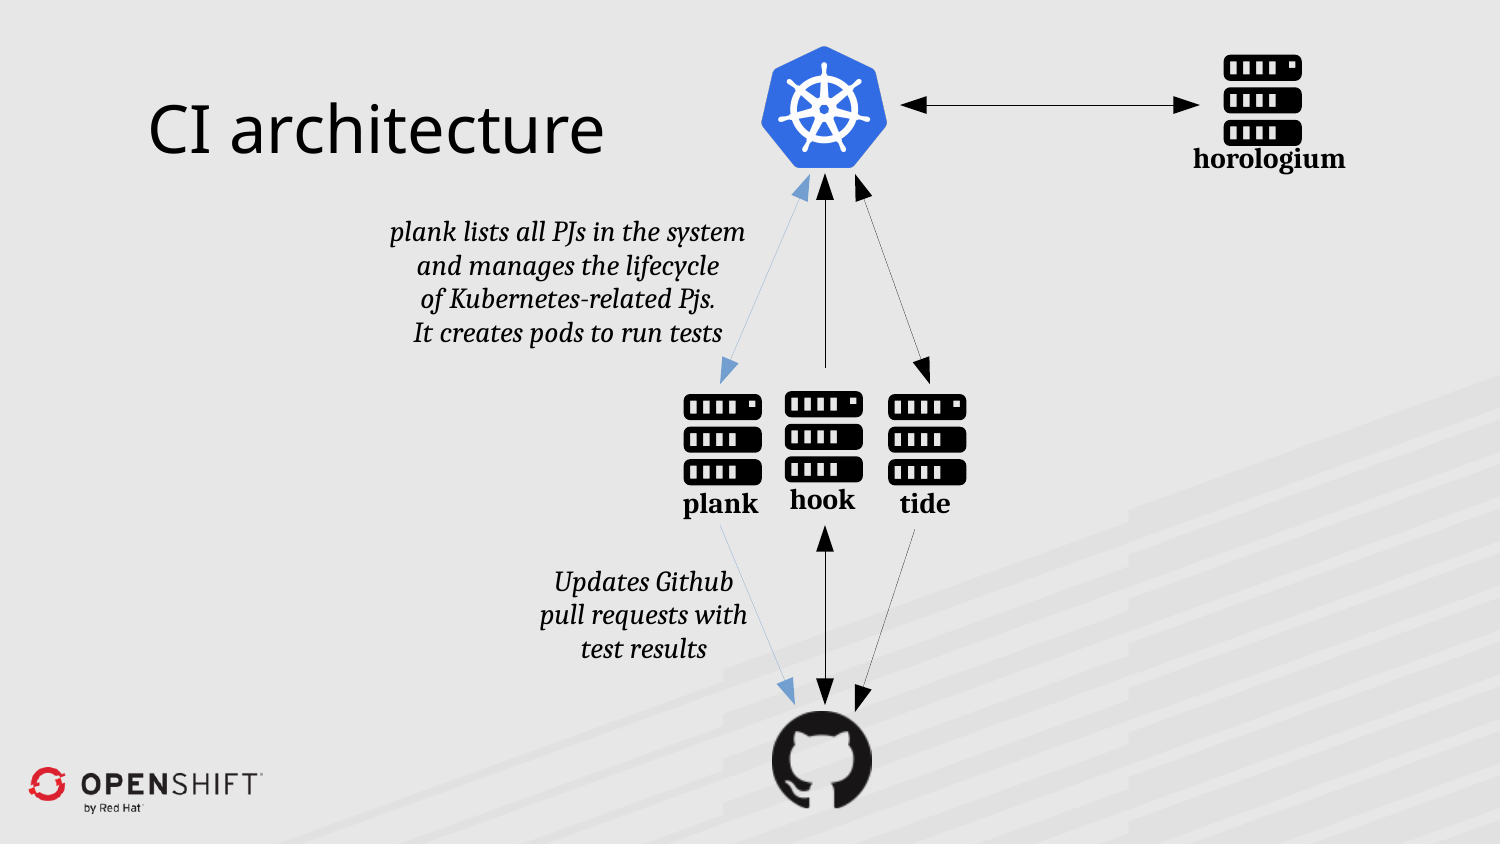

CI architecture
horologium
#
plank lists all PJs in the system
and manages the lifecycle
of Kubernetes-related Pjs.
It creates pods to run tests
hook
plank
tide
Updates Github
pull requests with
test results